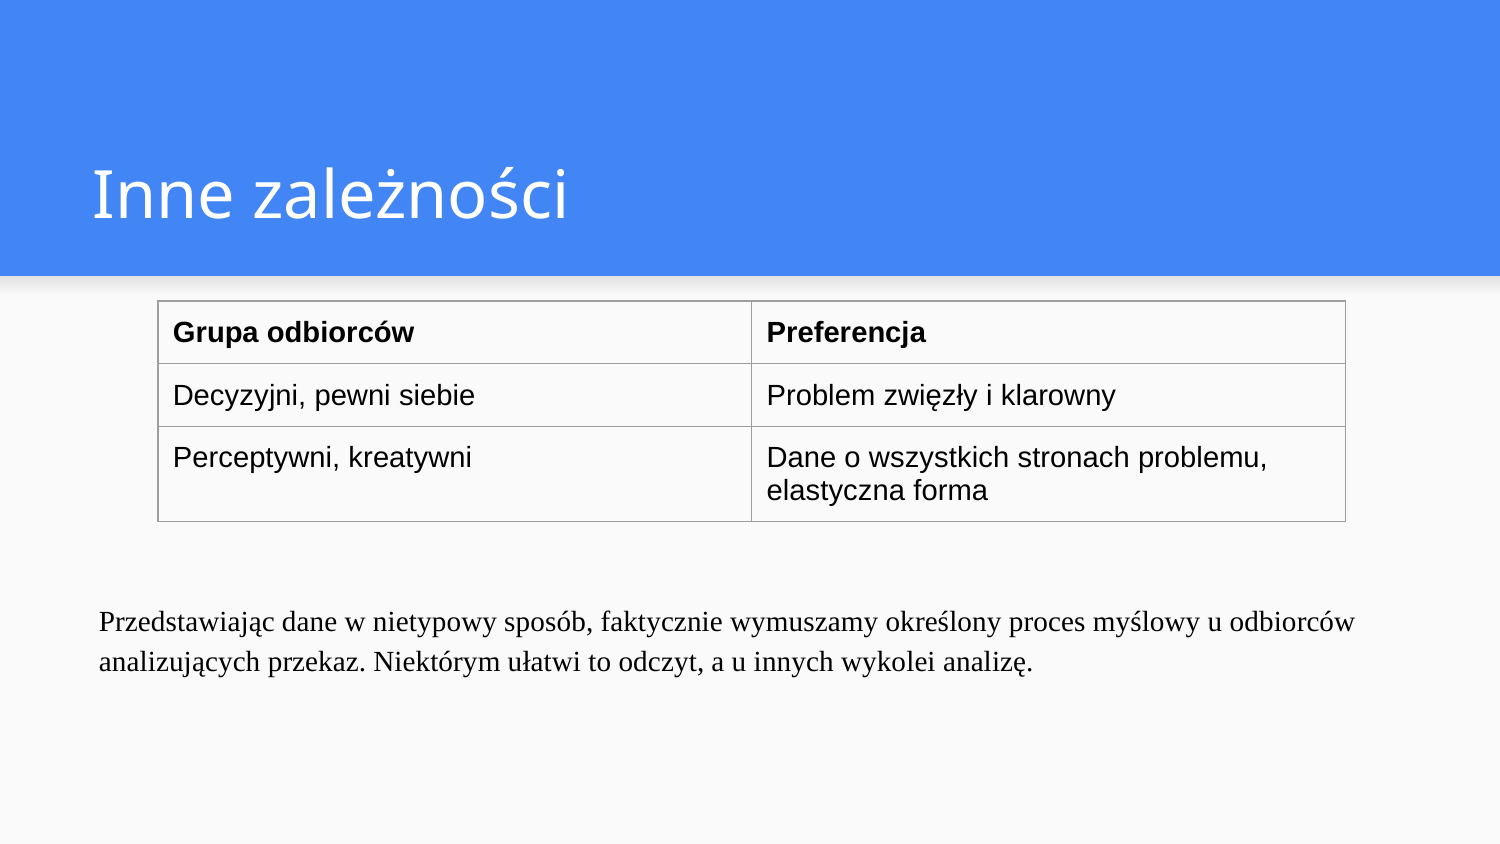

# Inne zależności
| Grupa odbiorców | Preferencja |
| --- | --- |
| Decyzyjni, pewni siebie | Problem zwięzły i klarowny |
| Perceptywni, kreatywni | Dane o wszystkich stronach problemu, elastyczna forma |
Przedstawiając dane w nietypowy sposób, faktycznie wymuszamy określony proces myślowy u odbiorców analizujących przekaz. Niektórym ułatwi to odczyt, a u innych wykolei analizę.